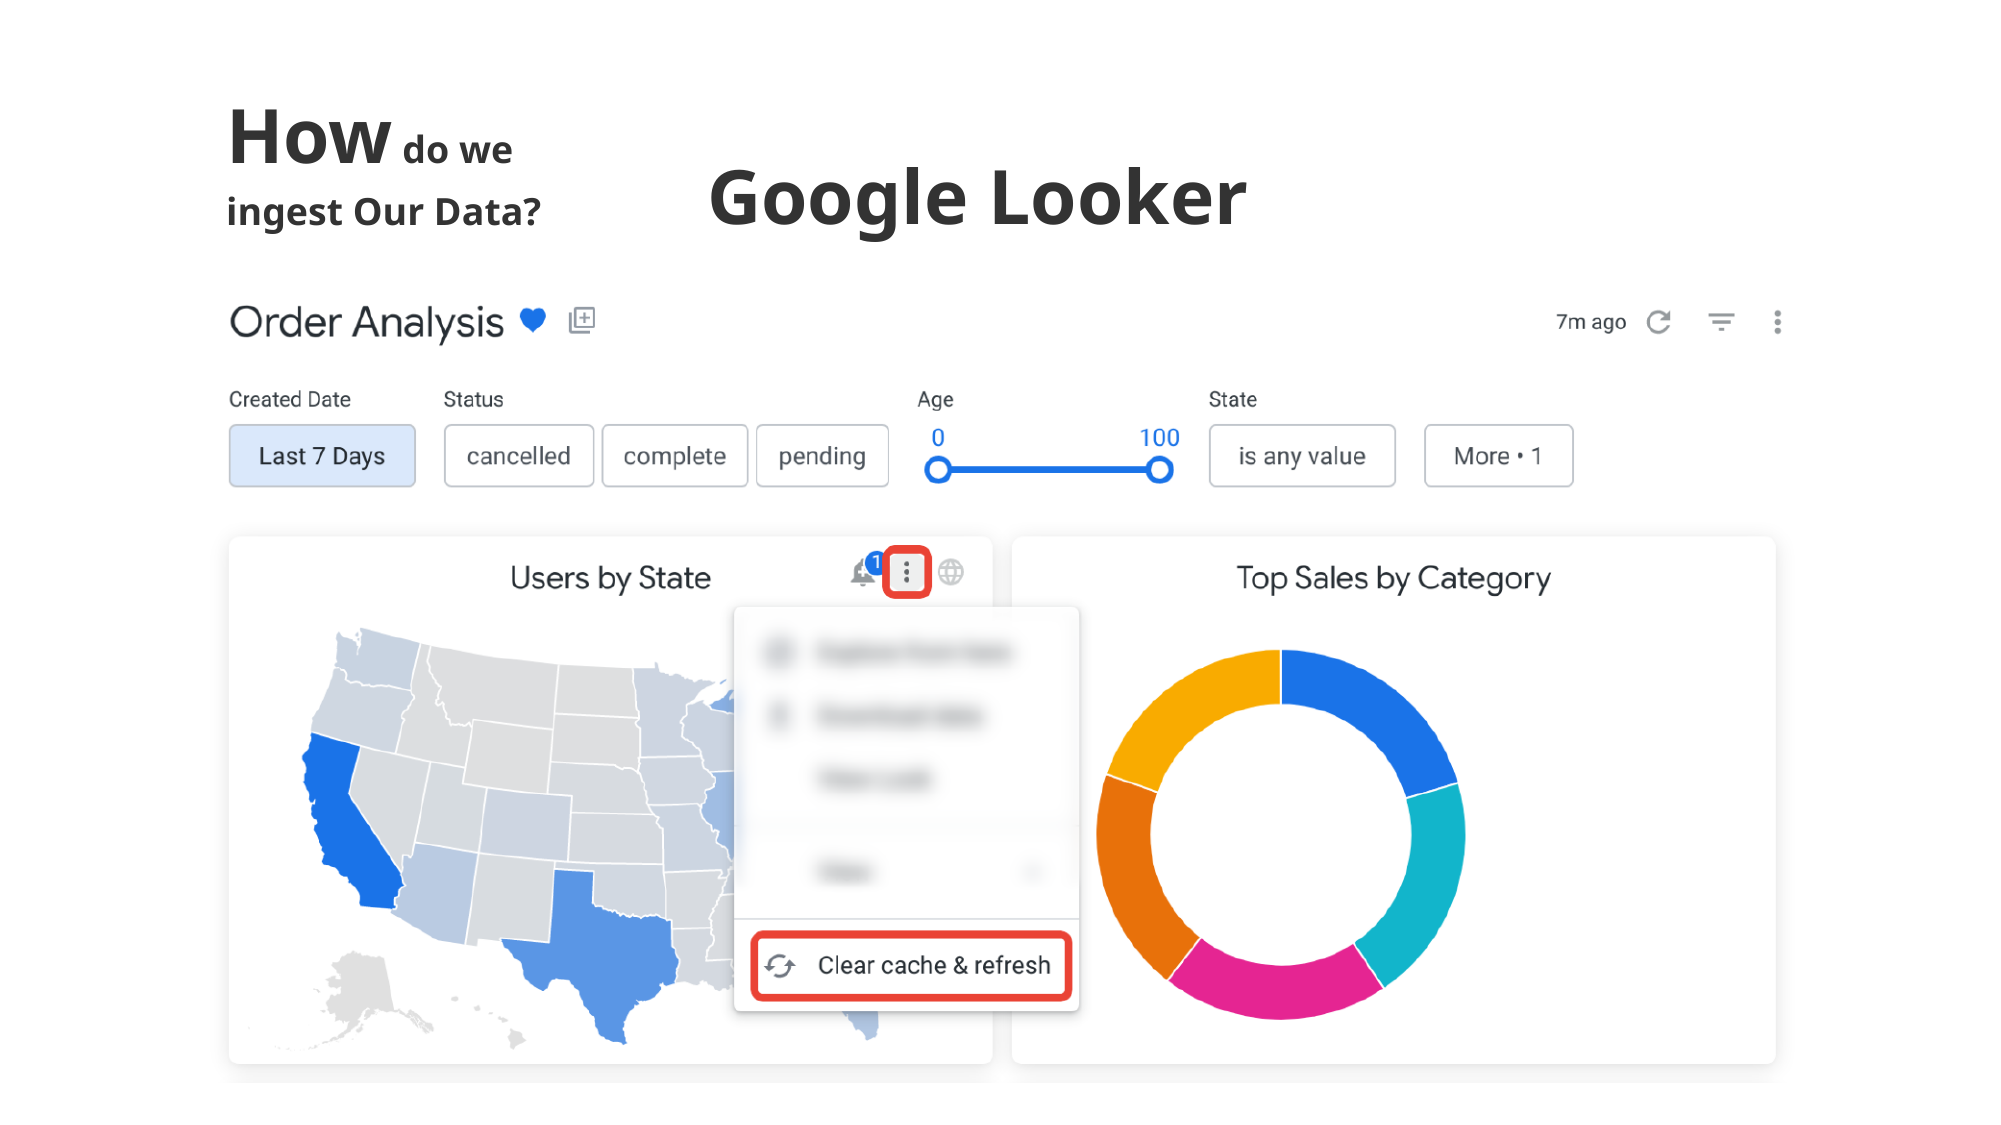

# How do we ingest Our Data?
Google Looker